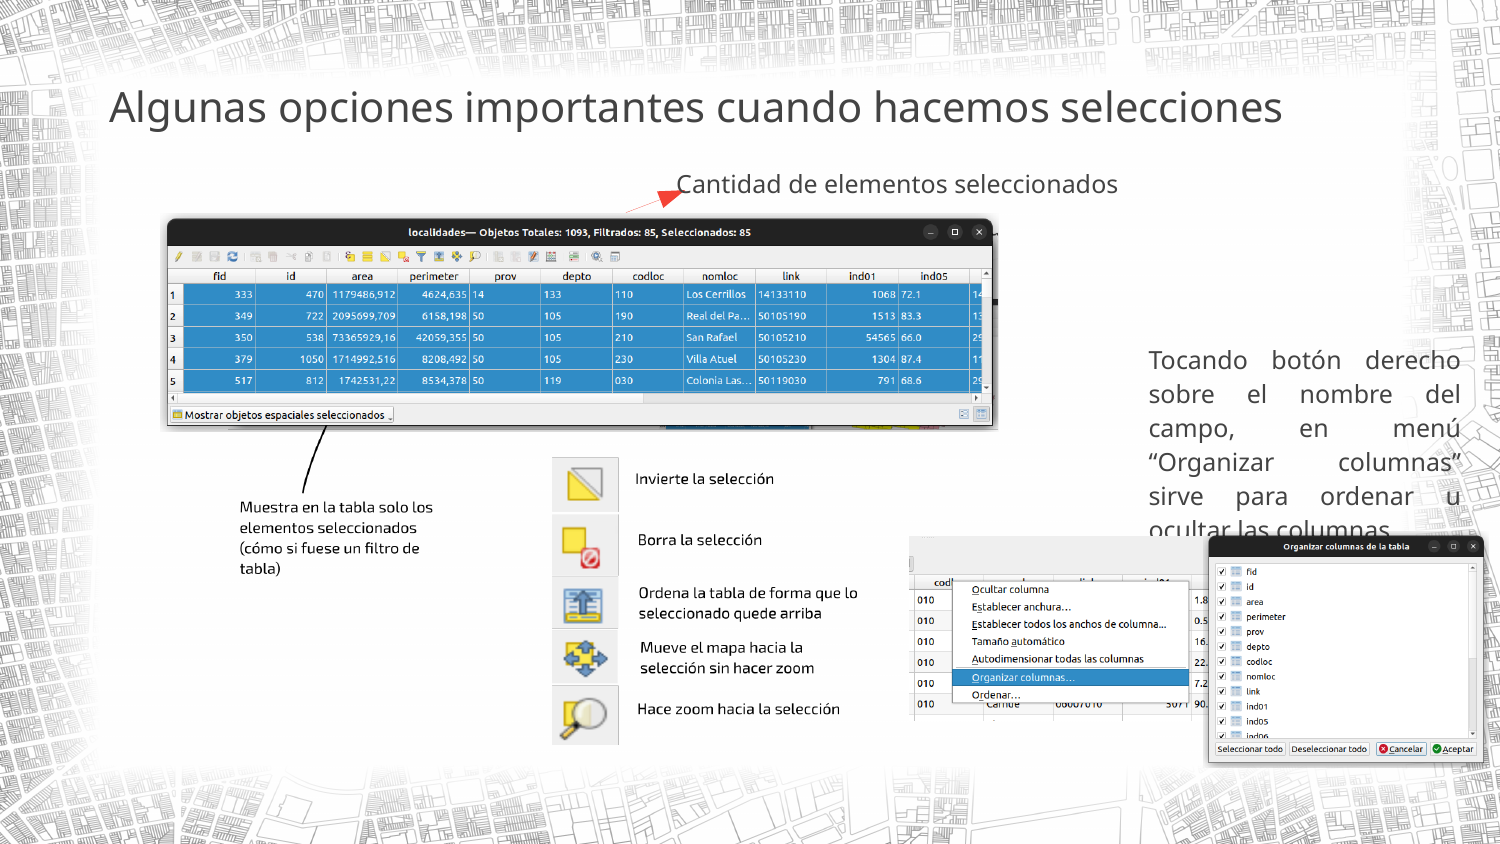

Algunas opciones importantes cuando hacemos selecciones
Cantidad de elementos seleccionados
Tocando botón derecho sobre el nombre del campo, en menú “Organizar columnas” sirve para ordenar u ocultar las columnas